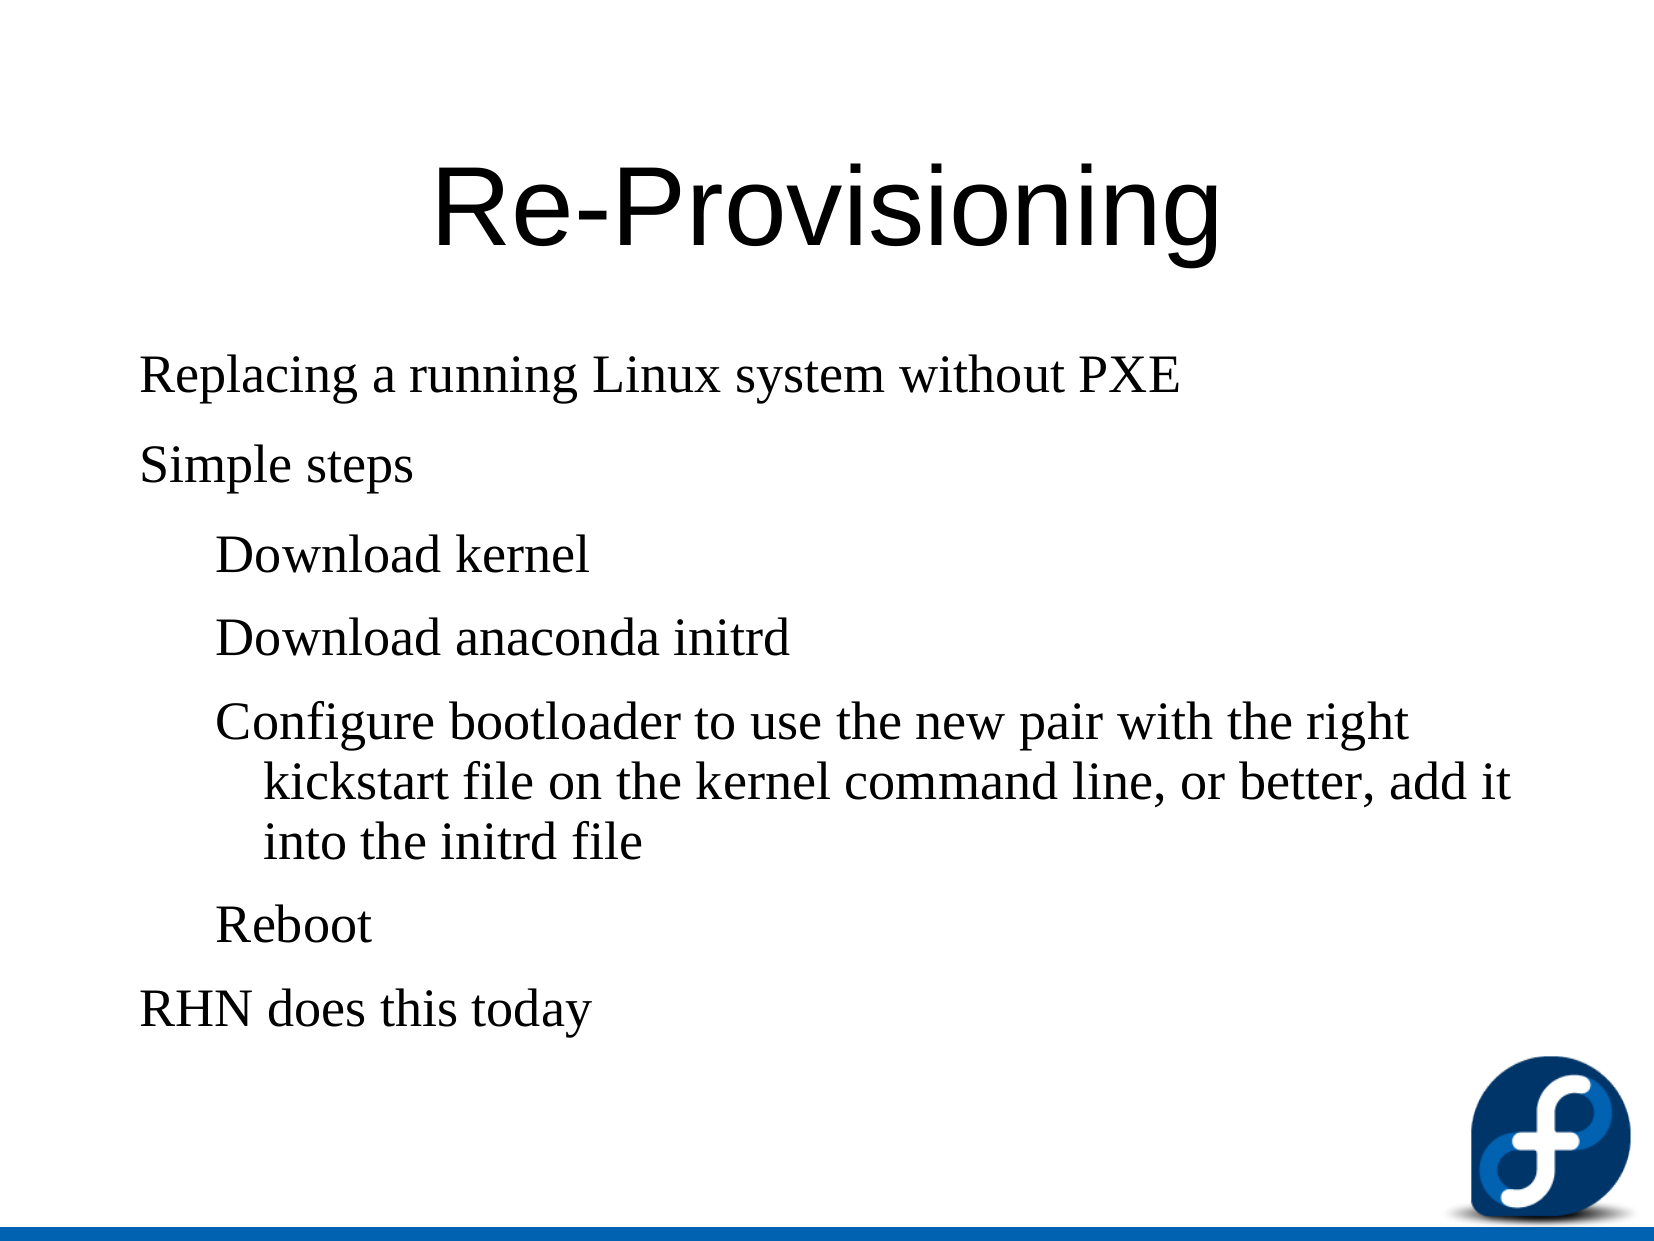

# Re-Provisioning
Replacing a running Linux system without PXE
Simple steps
Download kernel
Download anaconda initrd
Configure bootloader to use the new pair with the right kickstart file on the kernel command line, or better, add it into the initrd file
Reboot
RHN does this today